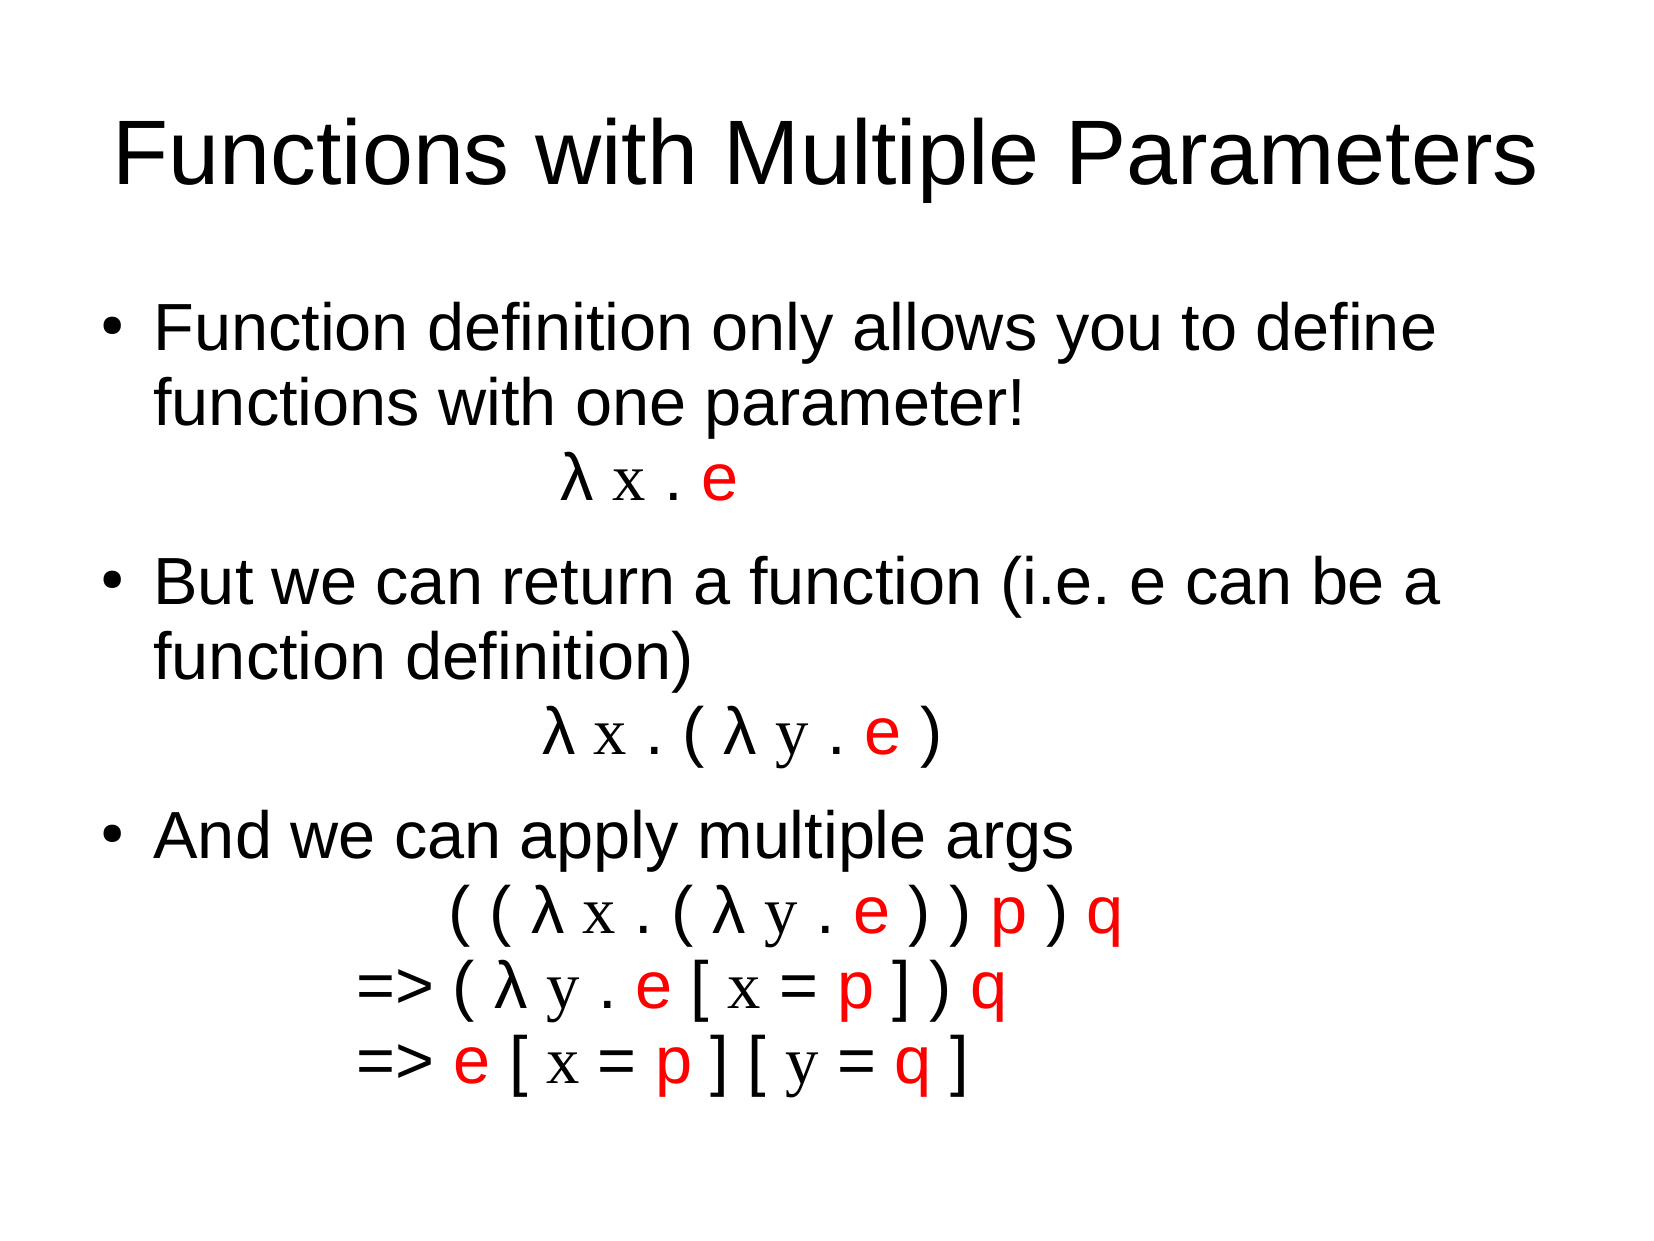

# Functions with Multiple Parameters
Function definition only allows you to define functions with one parameter!
 λ x . e
But we can return a function (i.e. e can be a function definition)
 λ x . ( λ y . e )
And we can apply multiple args
 ( ( λ x . ( λ y . e ) ) p ) q
 => ( λ y . e [ x = p ] ) q
 => e [ x = p ] [ y = q ]